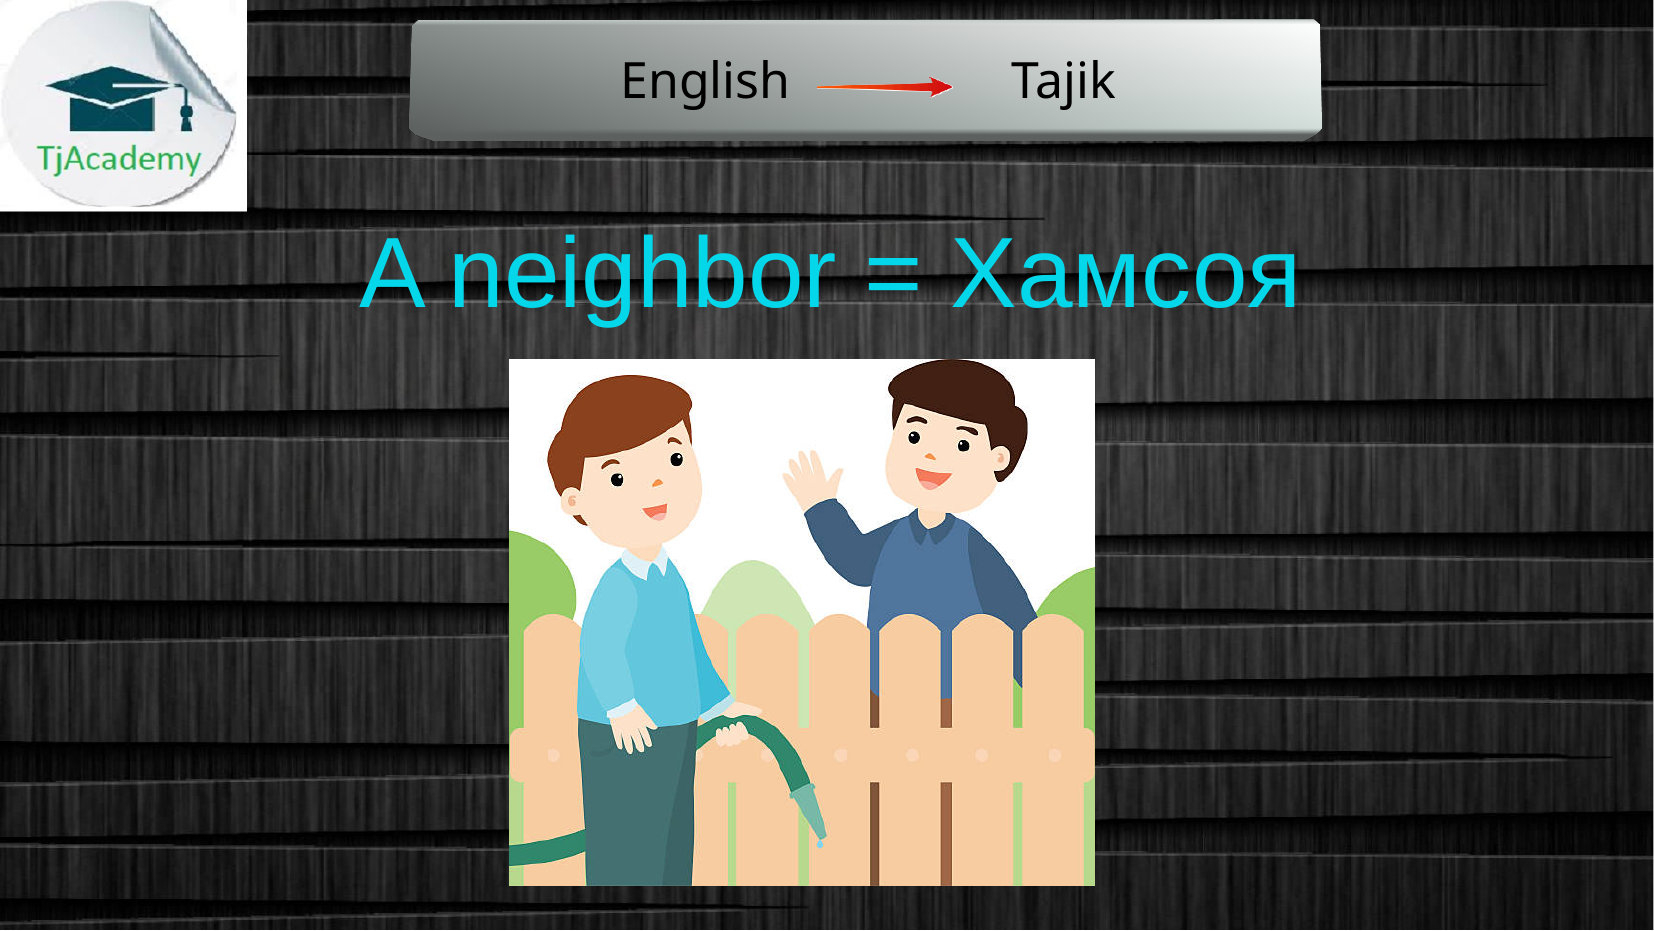

English Tajik
#
A neighbor = Хамсоя